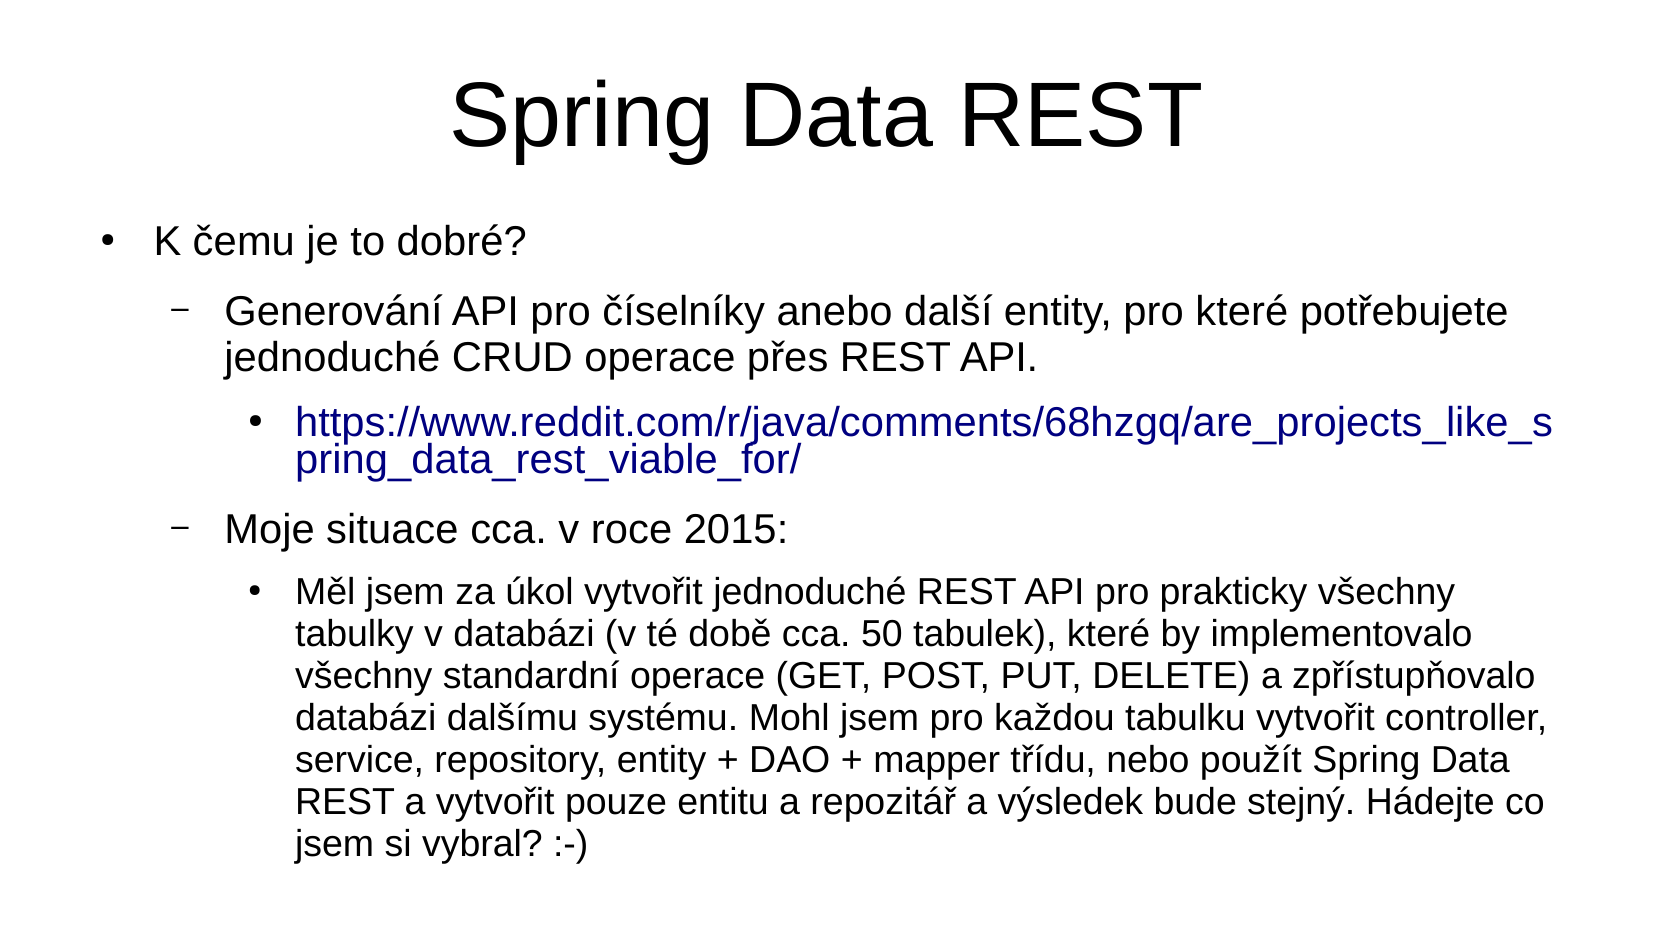

# Spring Data REST
K čemu je to dobré?
Generování API pro číselníky anebo další entity, pro které potřebujete jednoduché CRUD operace přes REST API.
https://www.reddit.com/r/java/comments/68hzgq/are_projects_like_spring_data_rest_viable_for/
Moje situace cca. v roce 2015:
Měl jsem za úkol vytvořit jednoduché REST API pro prakticky všechny tabulky v databázi (v té době cca. 50 tabulek), které by implementovalo všechny standardní operace (GET, POST, PUT, DELETE) a zpřístupňovalo databázi dalšímu systému. Mohl jsem pro každou tabulku vytvořit controller, service, repository, entity + DAO + mapper třídu, nebo použít Spring Data REST a vytvořit pouze entitu a repozitář a výsledek bude stejný. Hádejte co jsem si vybral? :-)